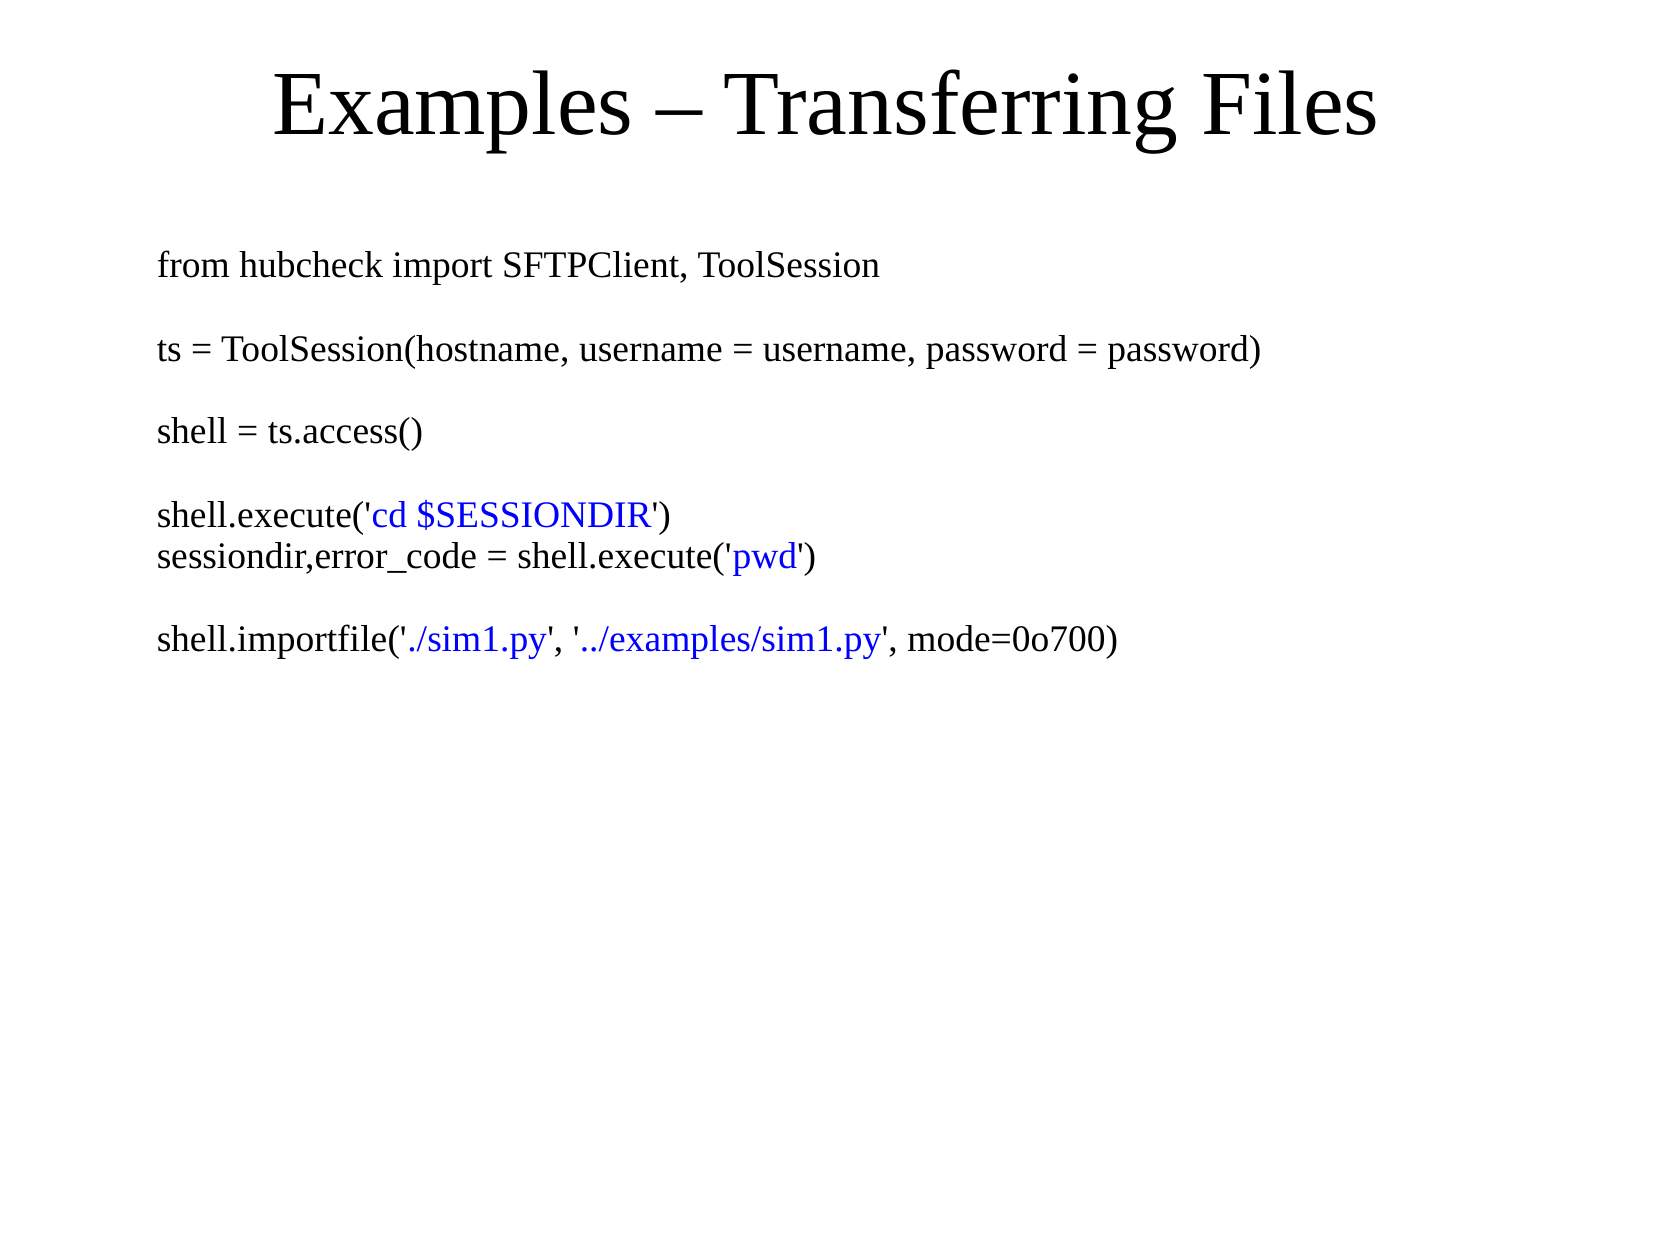

# Examples – Transferring Files
from hubcheck import SFTPClient, ToolSession
ts = ToolSession(hostname, username = username, password = password)
shell = ts.access()
shell.execute('cd $SESSIONDIR')
sessiondir,error_code = shell.execute('pwd')
shell.importfile('./sim1.py', '../examples/sim1.py', mode=0o700)